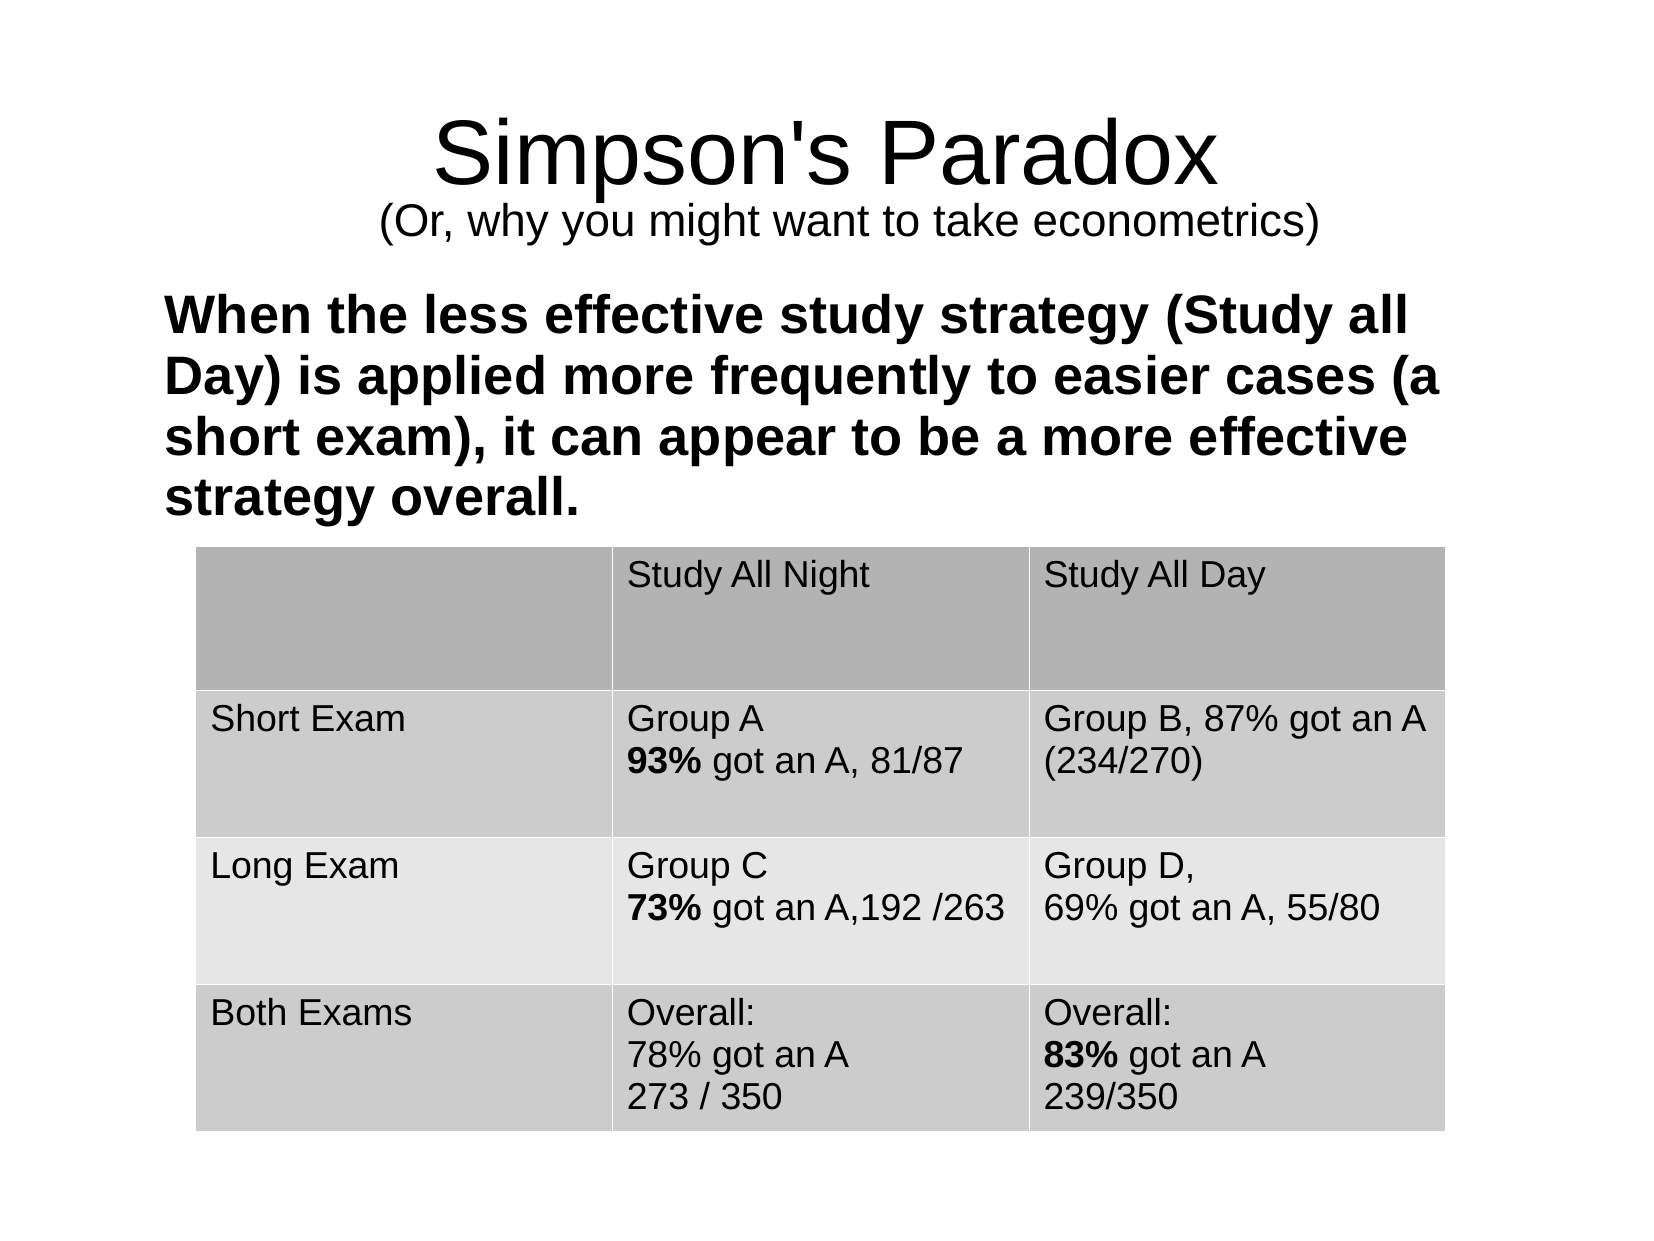

# Simpson's Paradox
(Or, why you might want to take econometrics)
When the less effective study strategy (Study all Day) is applied more frequently to easier cases (a short exam), it can appear to be a more effective strategy overall.
| | Study All Night | Study All Day |
| --- | --- | --- |
| Short Exam | Group A 93% got an A, 81/87 | Group B, 87% got an A (234/270) |
| Long Exam | Group C 73% got an A,192 /263 | Group D, 69% got an A, 55/80 |
| Both Exams | Overall: 78% got an A 273 / 350 | Overall: 83% got an A 239/350 |